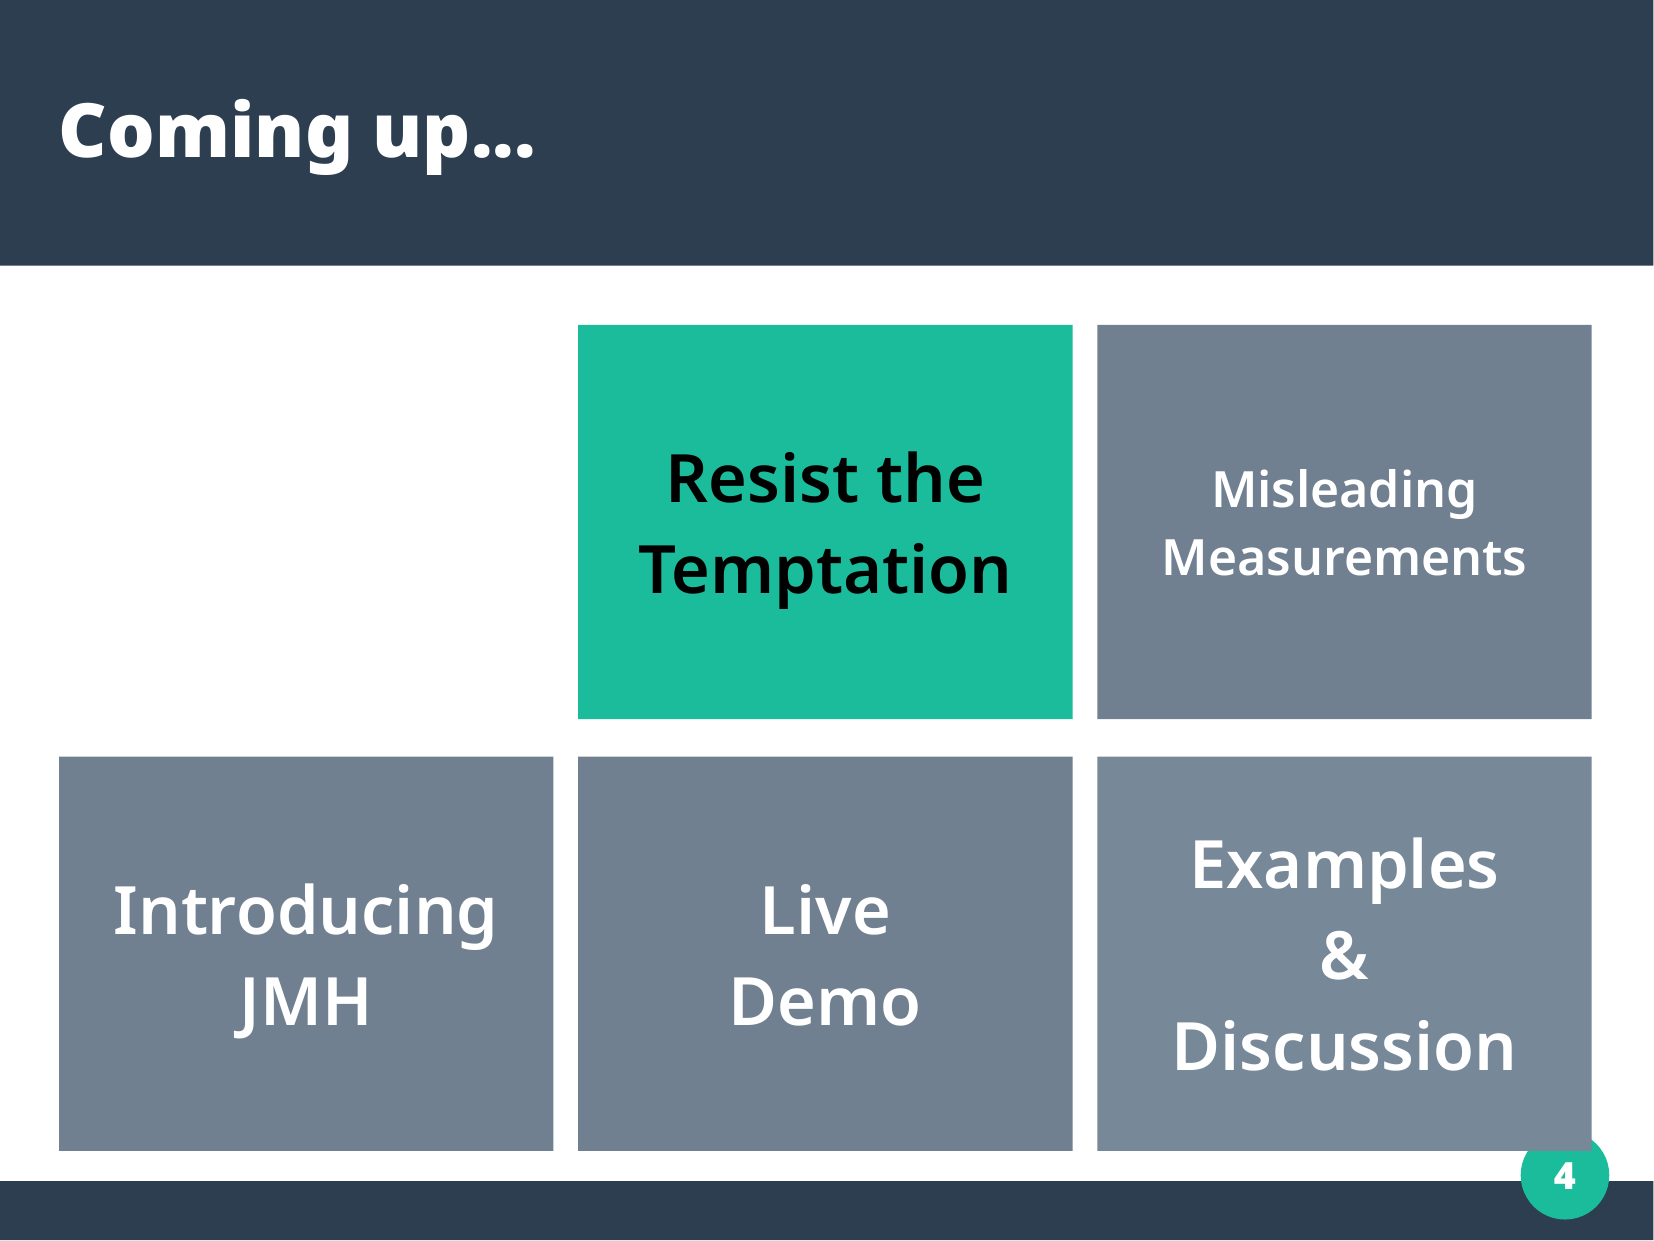

# Coming up...
Resist the
Temptation
Misleading Measurements
Introducing
JMH
Live
Demo
Examples
&
Discussion
4